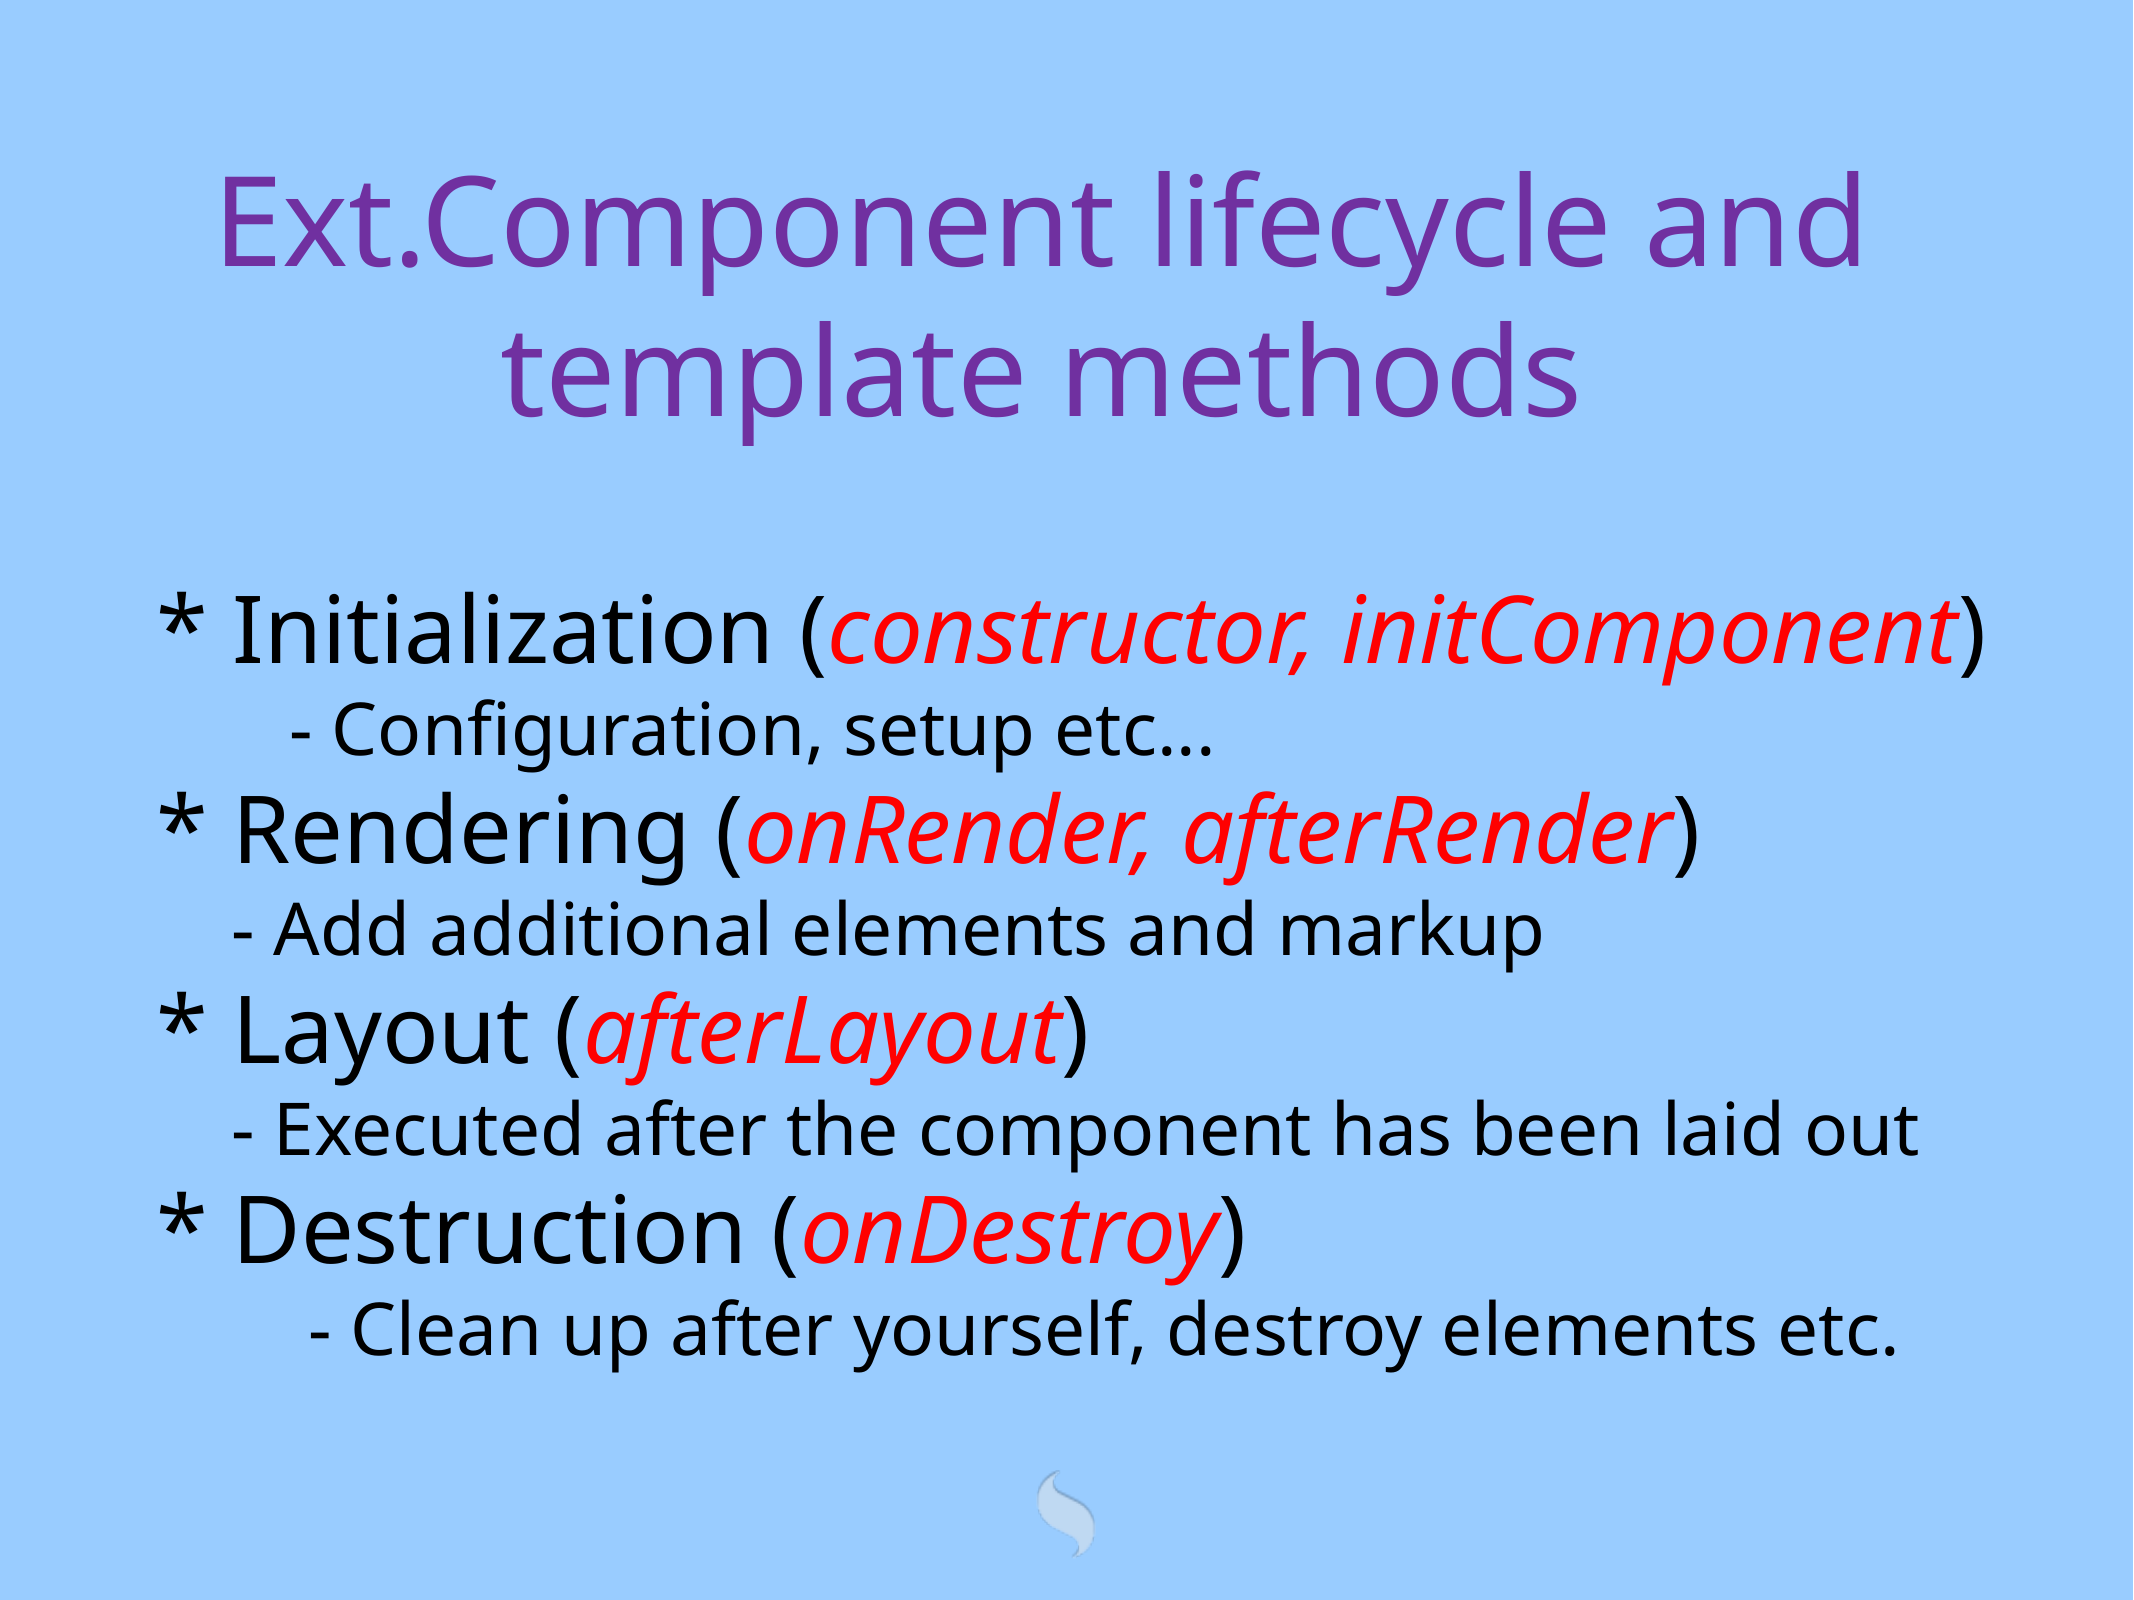

Ext.Component lifecycle and template methods
* Initialization (constructor, initComponent)
 - Configuration, setup etc...
* Rendering (onRender, afterRender)
	- Add additional elements and markup
* Layout (afterLayout)
	- Executed after the component has been laid out
* Destruction (onDestroy)
 - Clean up after yourself, destroy elements etc.